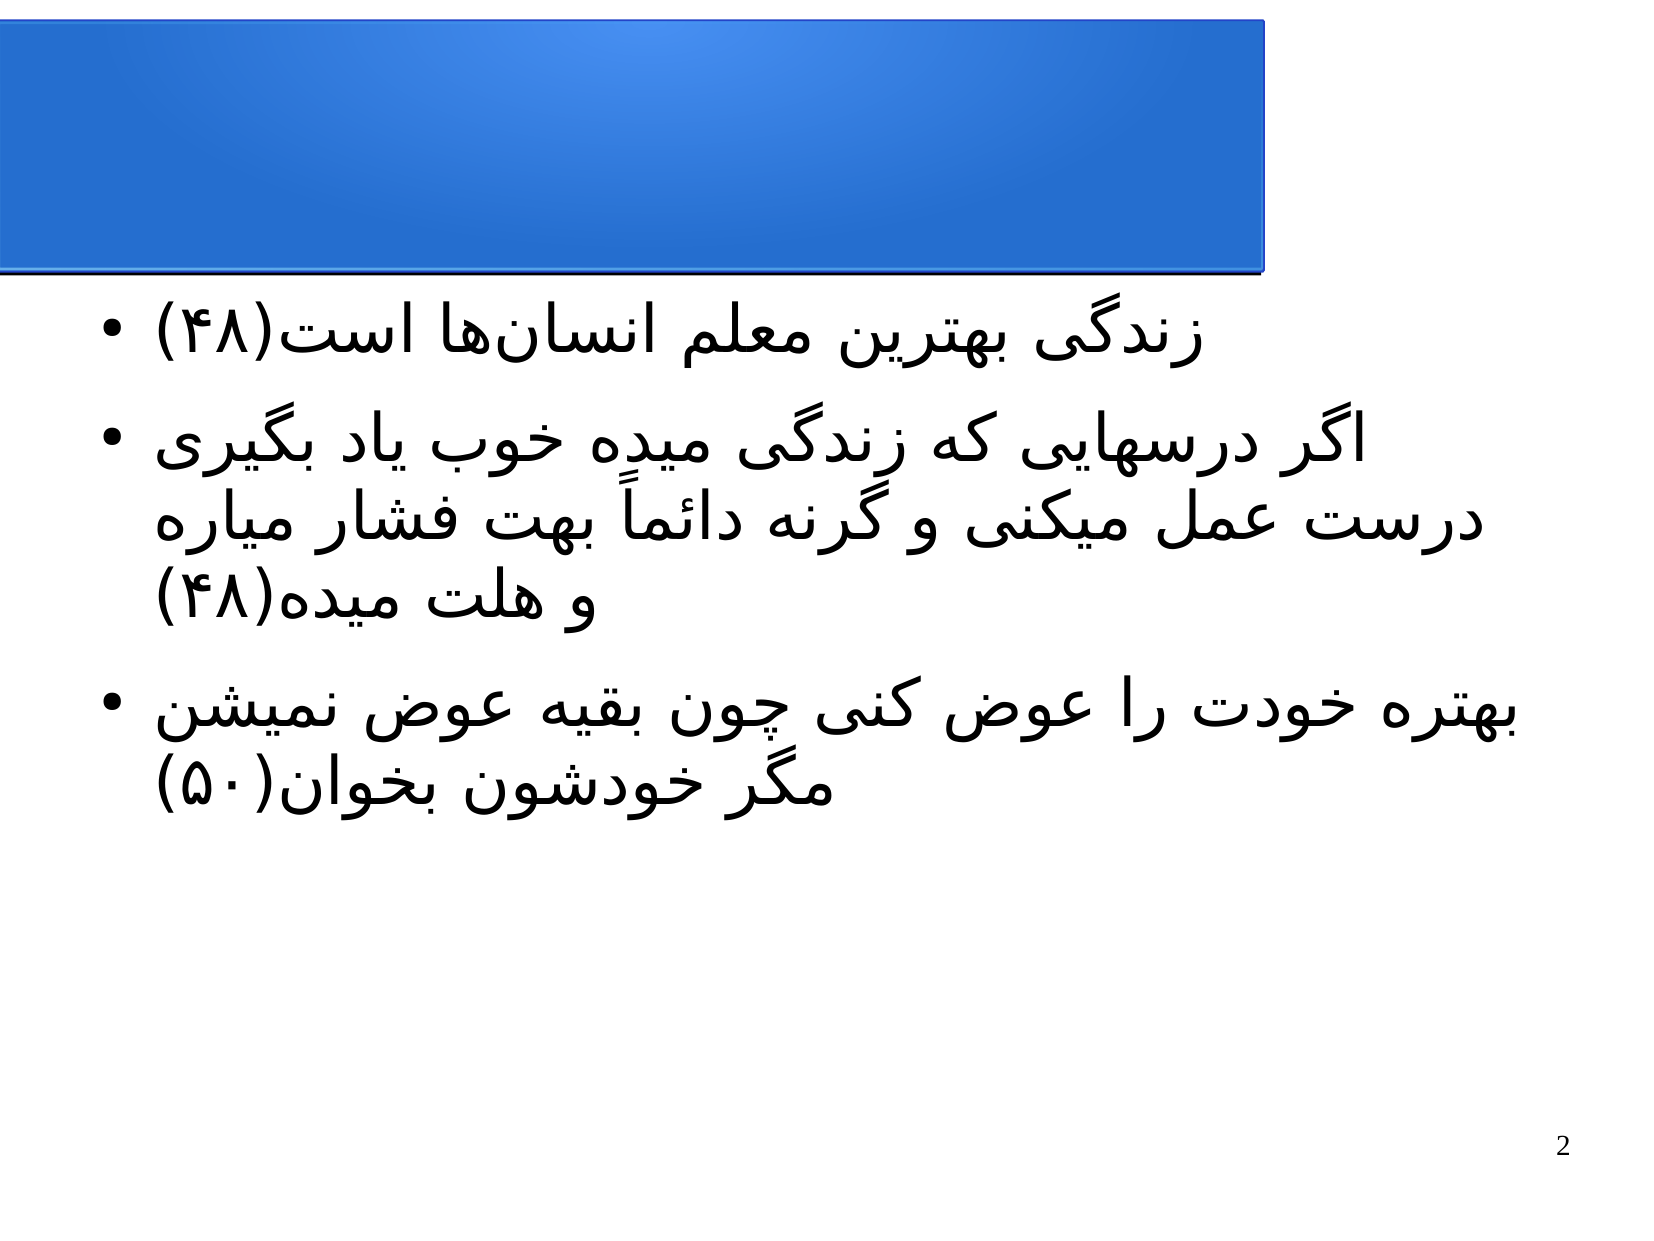

#
زندگی بهترین معلم انسان‌ها است(۴۸)
اگر درسهایی که زندگی میده خوب یاد بگیری درست عمل میکنی و گرنه دائماً بهت فشار میاره و هلت میده(۴۸)
بهتره خودت را عوض کنی چون بقیه عوض نمیشن مگر خودشون بخوان(۵۰)
2